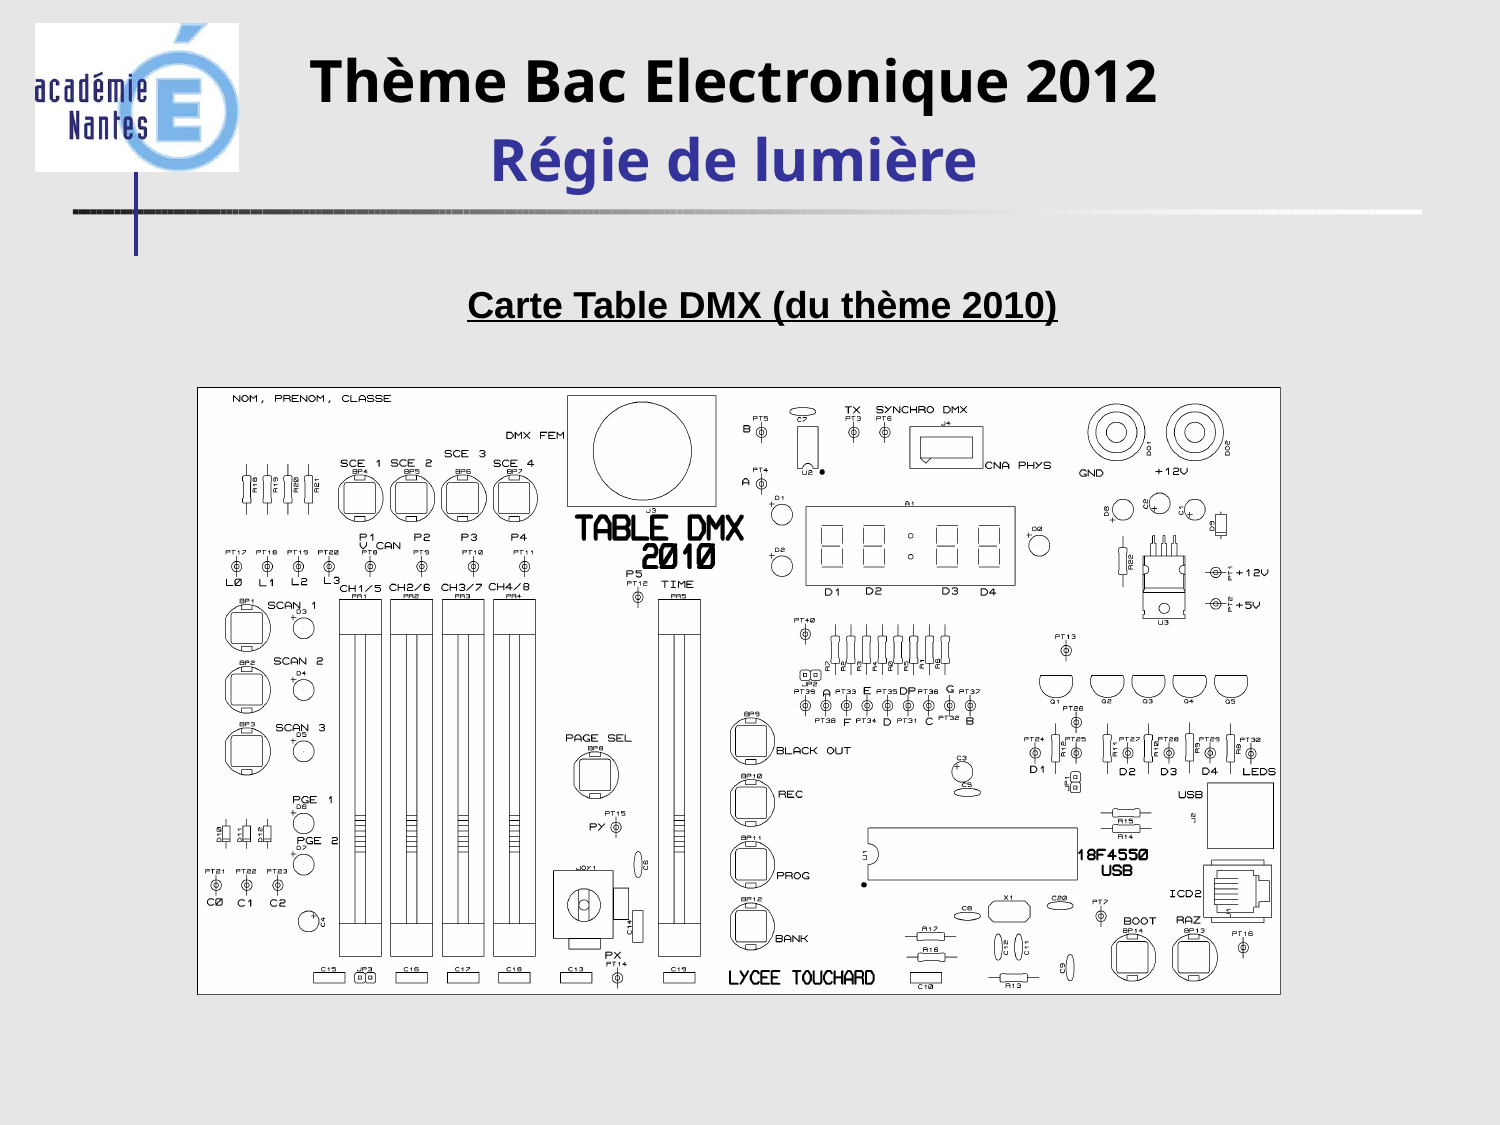

Thème Bac Electronique 2012
Régie de lumière
Carte Table DMX (du thème 2010)